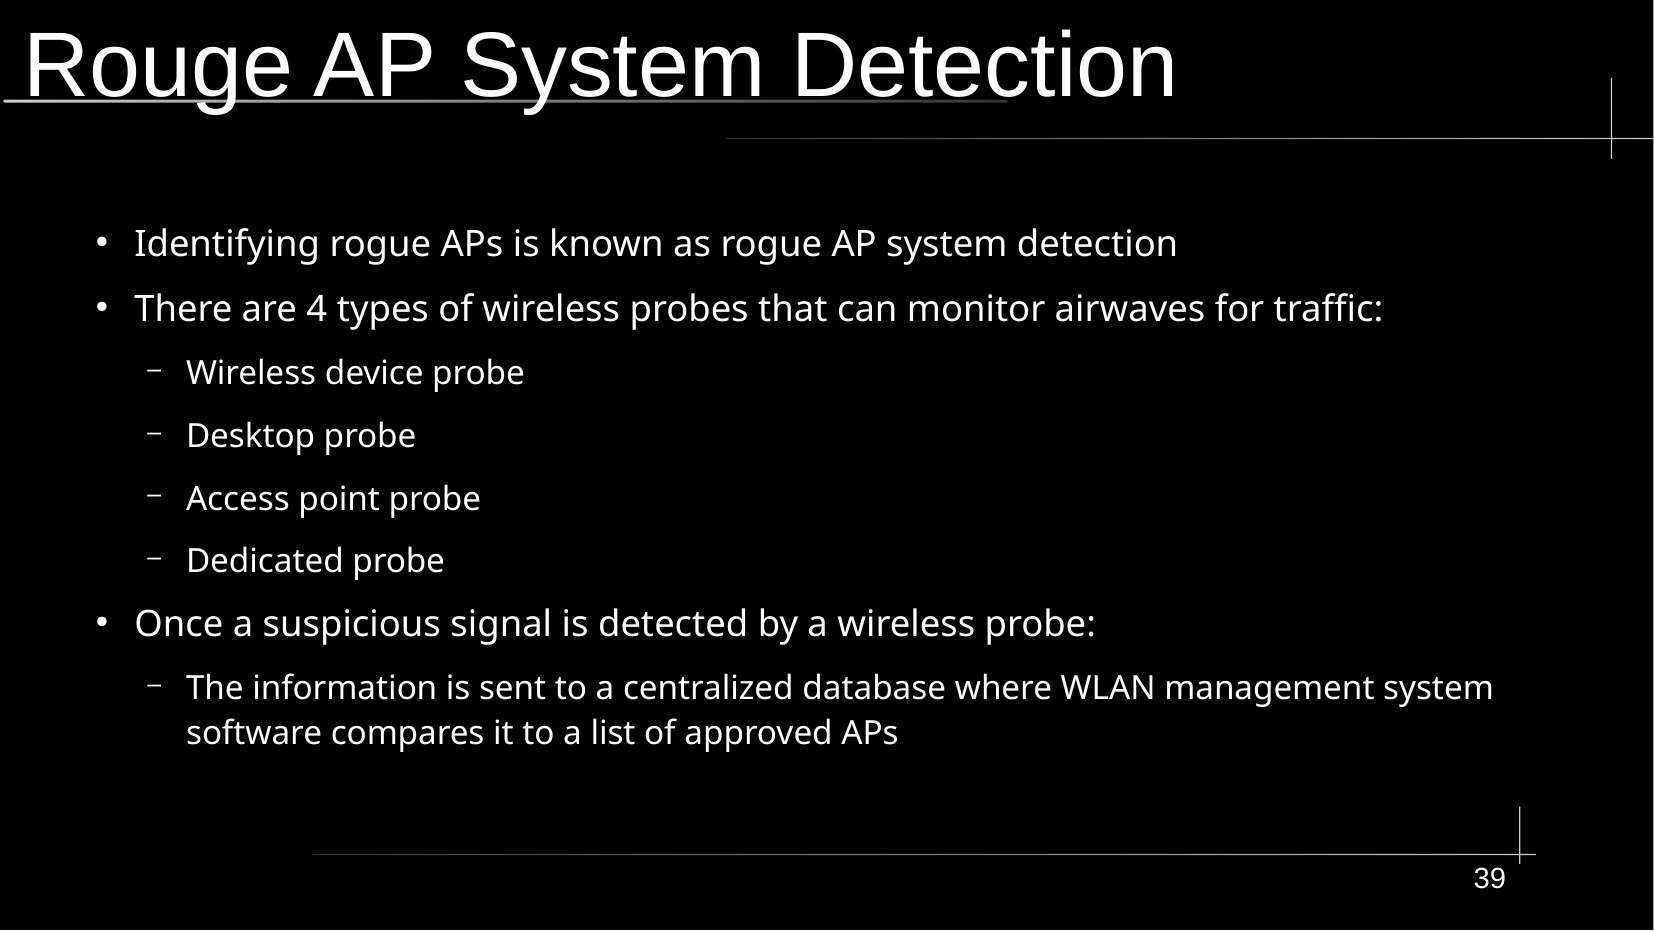

# Rouge AP System Detection
Identifying rogue APs is known as rogue AP system detection
There are 4 types of wireless probes that can monitor airwaves for traffic:
Wireless device probe
Desktop probe
Access point probe
Dedicated probe
Once a suspicious signal is detected by a wireless probe:
The information is sent to a centralized database where WLAN management system software compares it to a list of approved APs
39